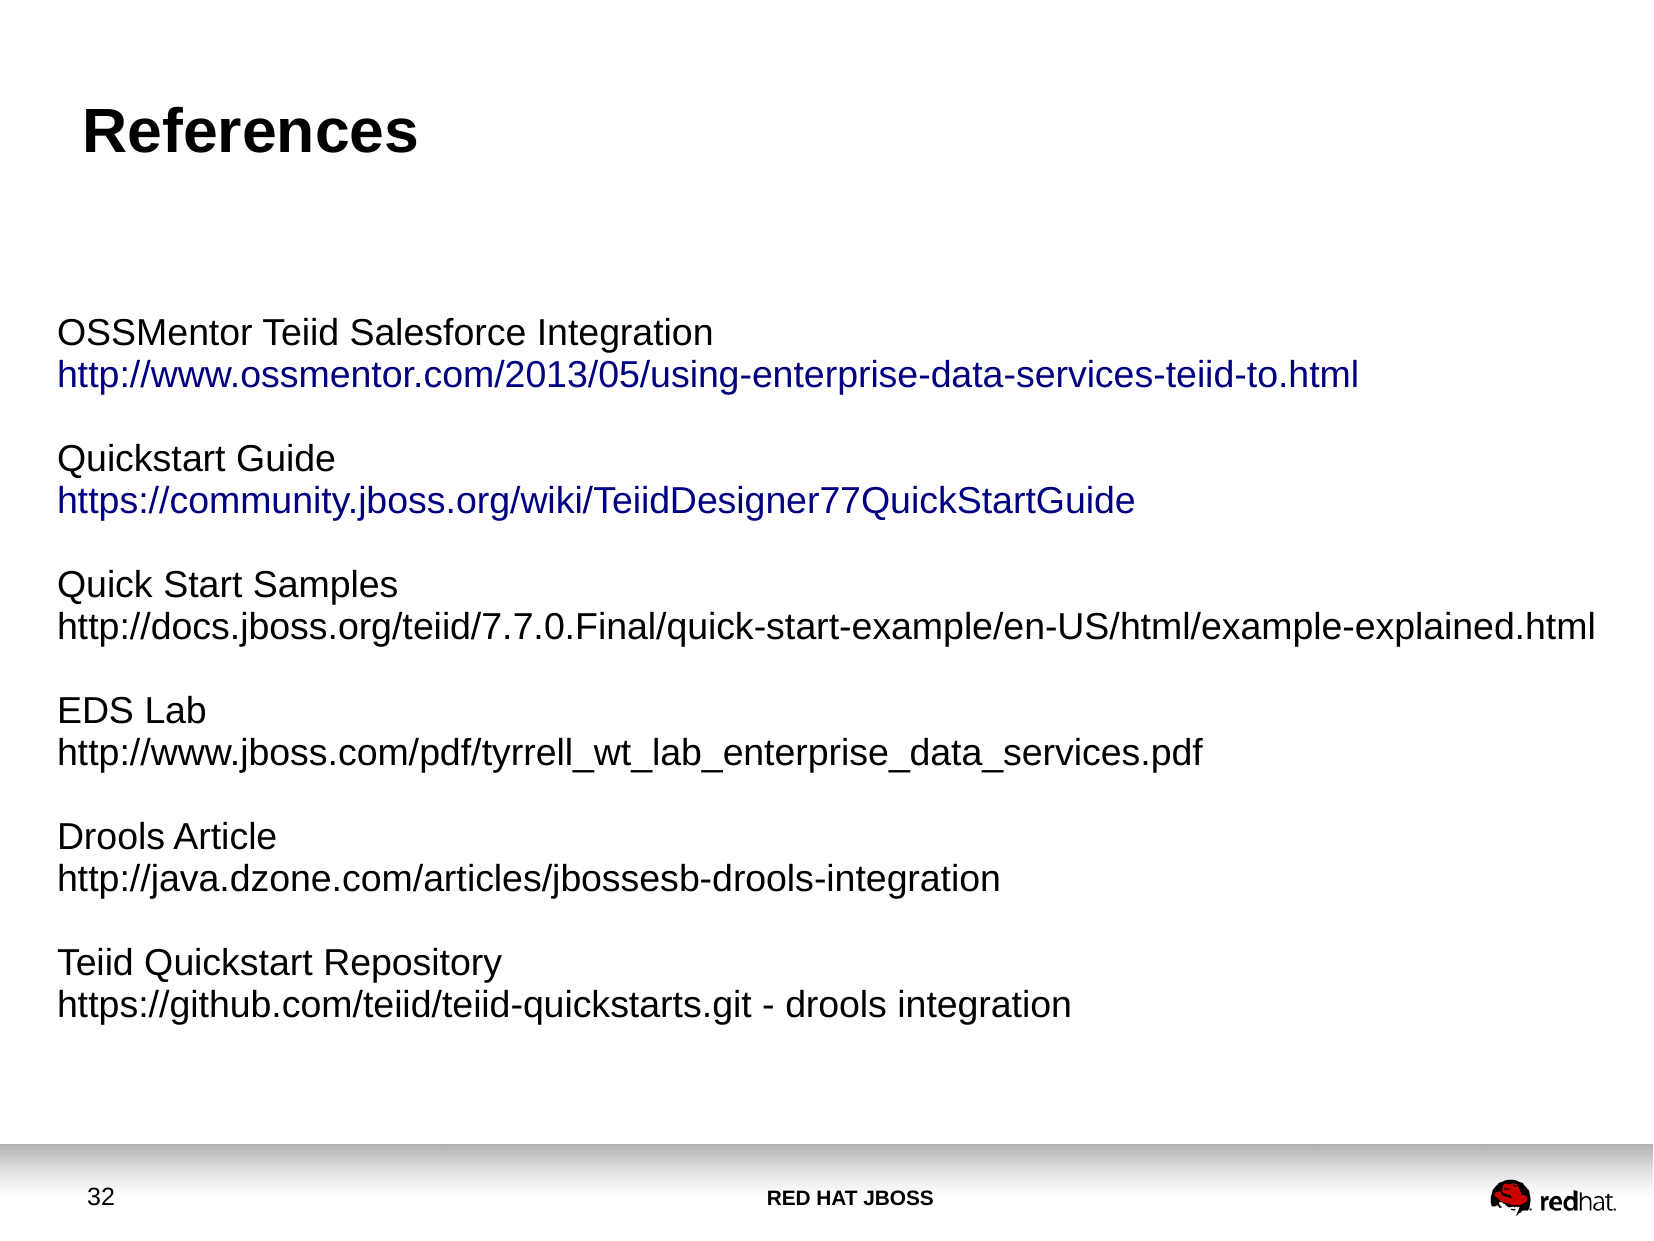

# References
OSSMentor Teiid Salesforce Integration
http://www.ossmentor.com/2013/05/using-enterprise-data-services-teiid-to.html
Quickstart Guide
https://community.jboss.org/wiki/TeiidDesigner77QuickStartGuide
Quick Start Samples
http://docs.jboss.org/teiid/7.7.0.Final/quick-start-example/en-US/html/example-explained.html
EDS Lab
http://www.jboss.com/pdf/tyrrell_wt_lab_enterprise_data_services.pdf
Drools Article
http://java.dzone.com/articles/jbossesb-drools-integration
Teiid Quickstart Repository
https://github.com/teiid/teiid-quickstarts.git - drools integration